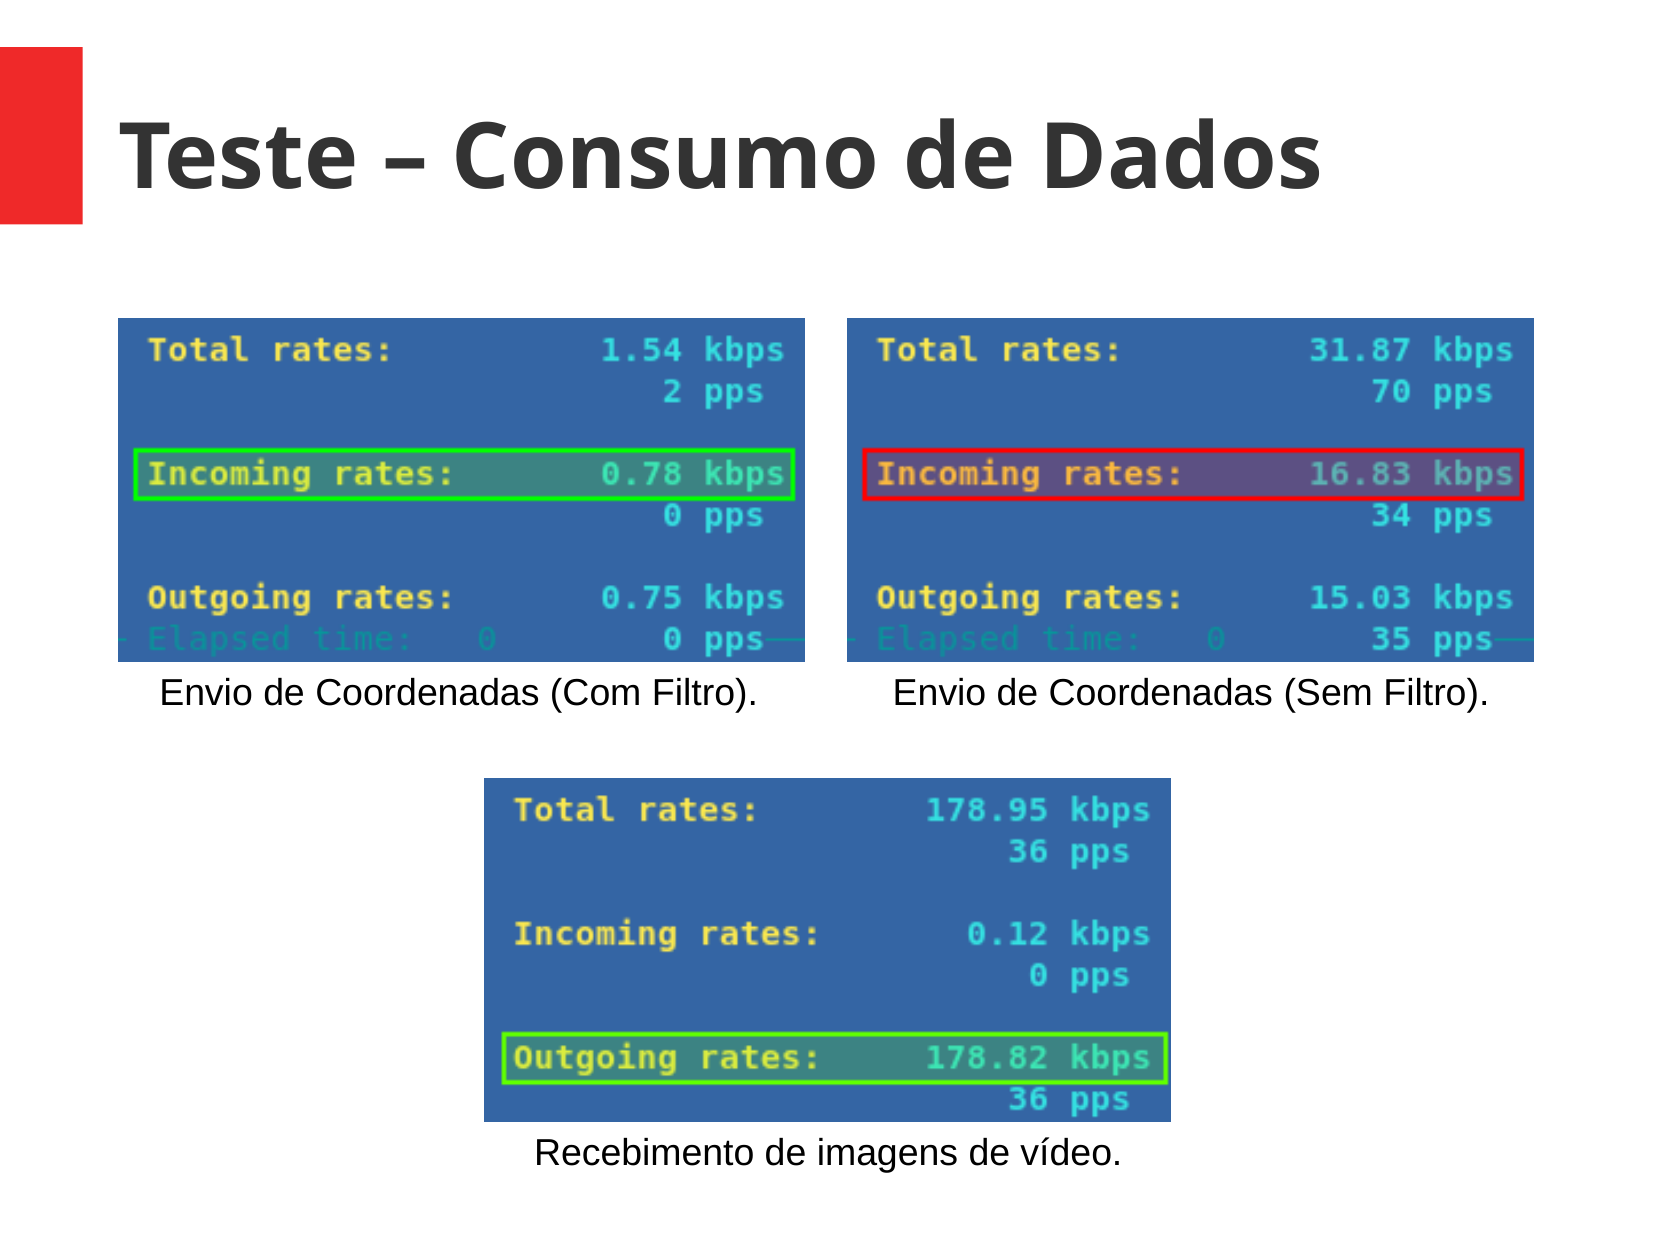

# Teste – Consumo de Dados
Envio de Coordenadas (Com Filtro).
Envio de Coordenadas (Sem Filtro).
Recebimento de imagens de vídeo.